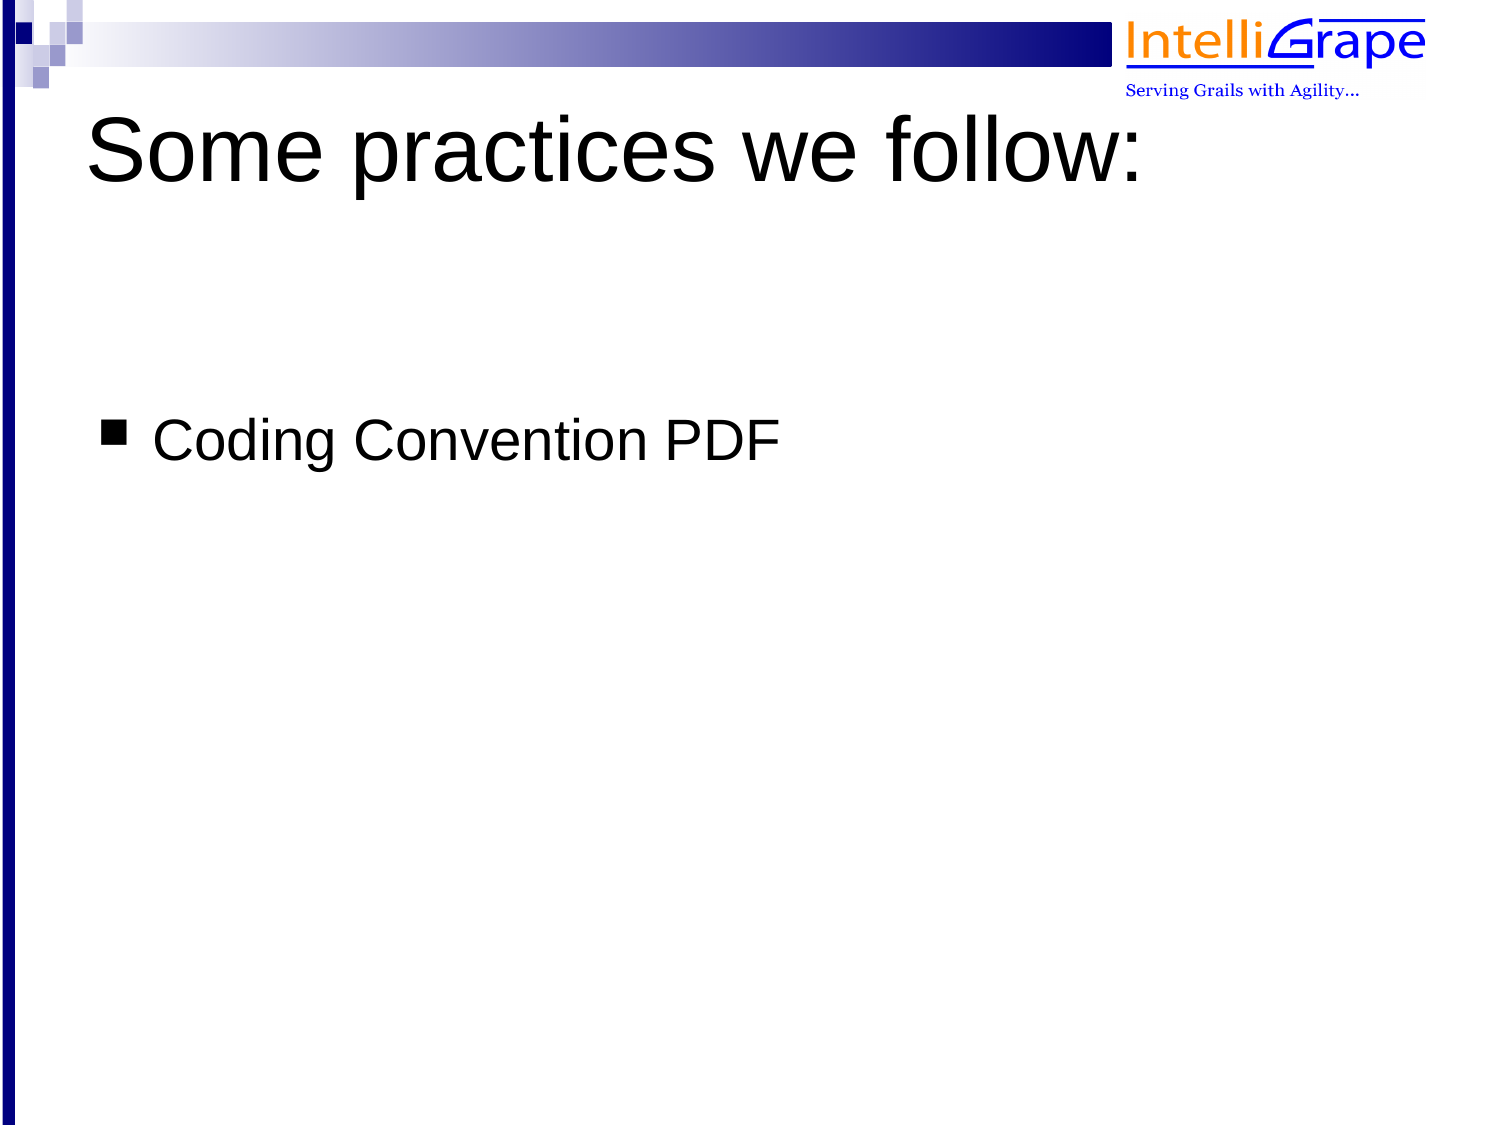

Some practices we follow:
Coding Convention PDF